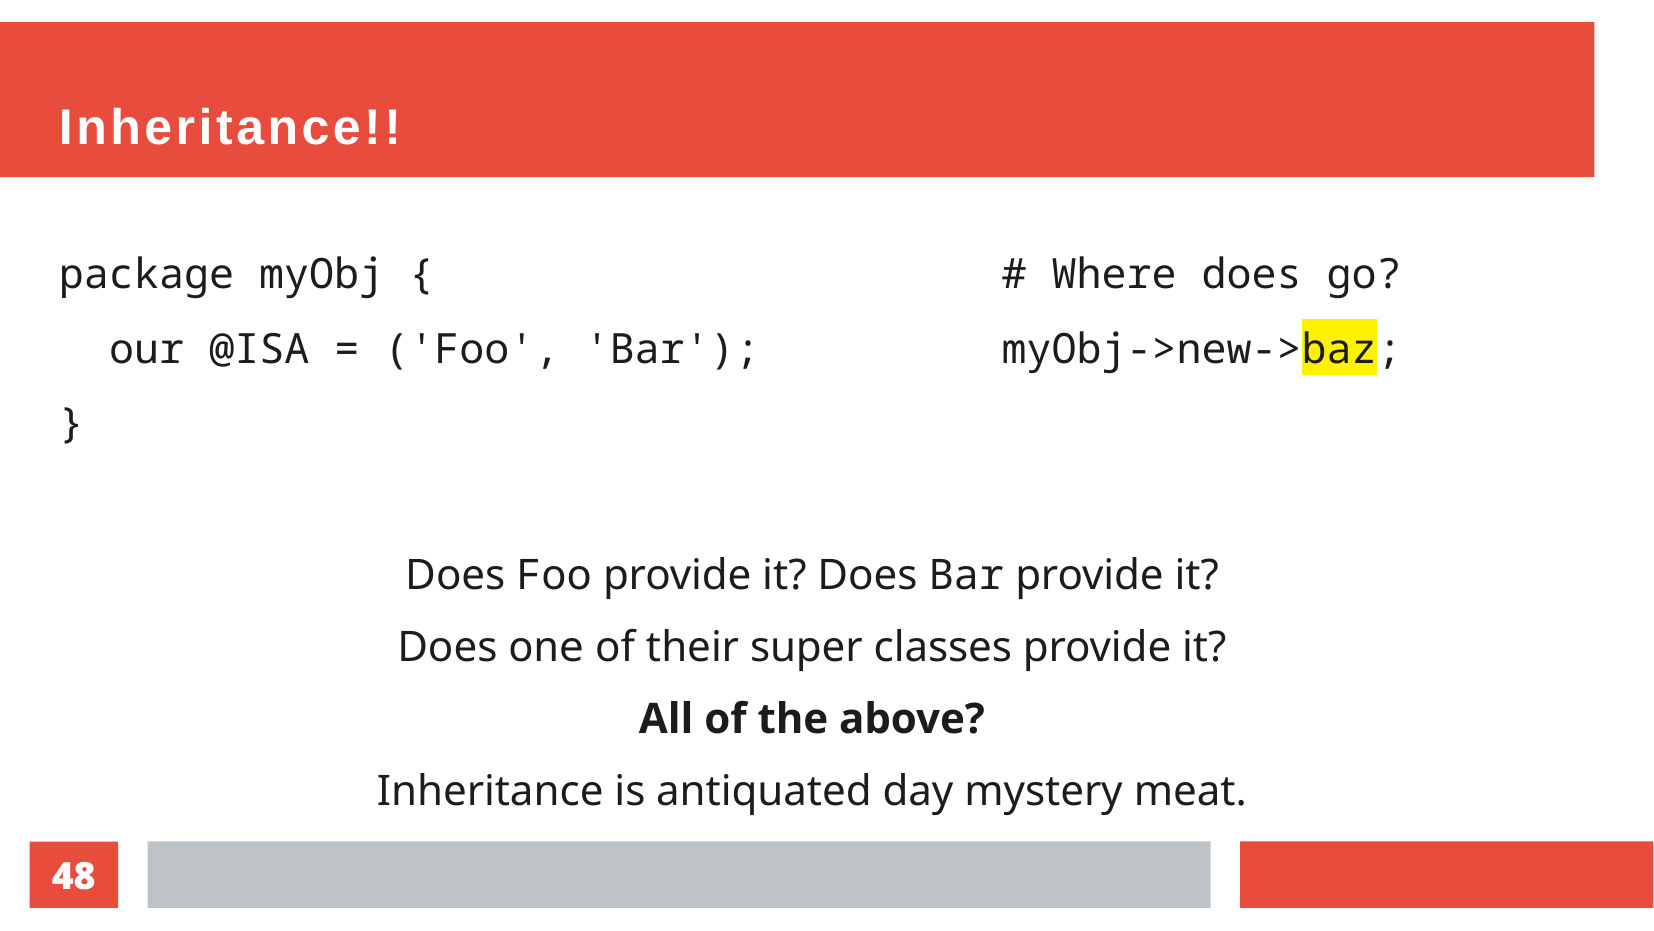

# Inheritance!!
package myObj {
 our @ISA = ('Foo', 'Bar');
}
# Where does go?
myObj->new->baz;
Does Foo provide it? Does Bar provide it?
Does one of their super classes provide it?
All of the above?
Inheritance is antiquated day mystery meat.
48